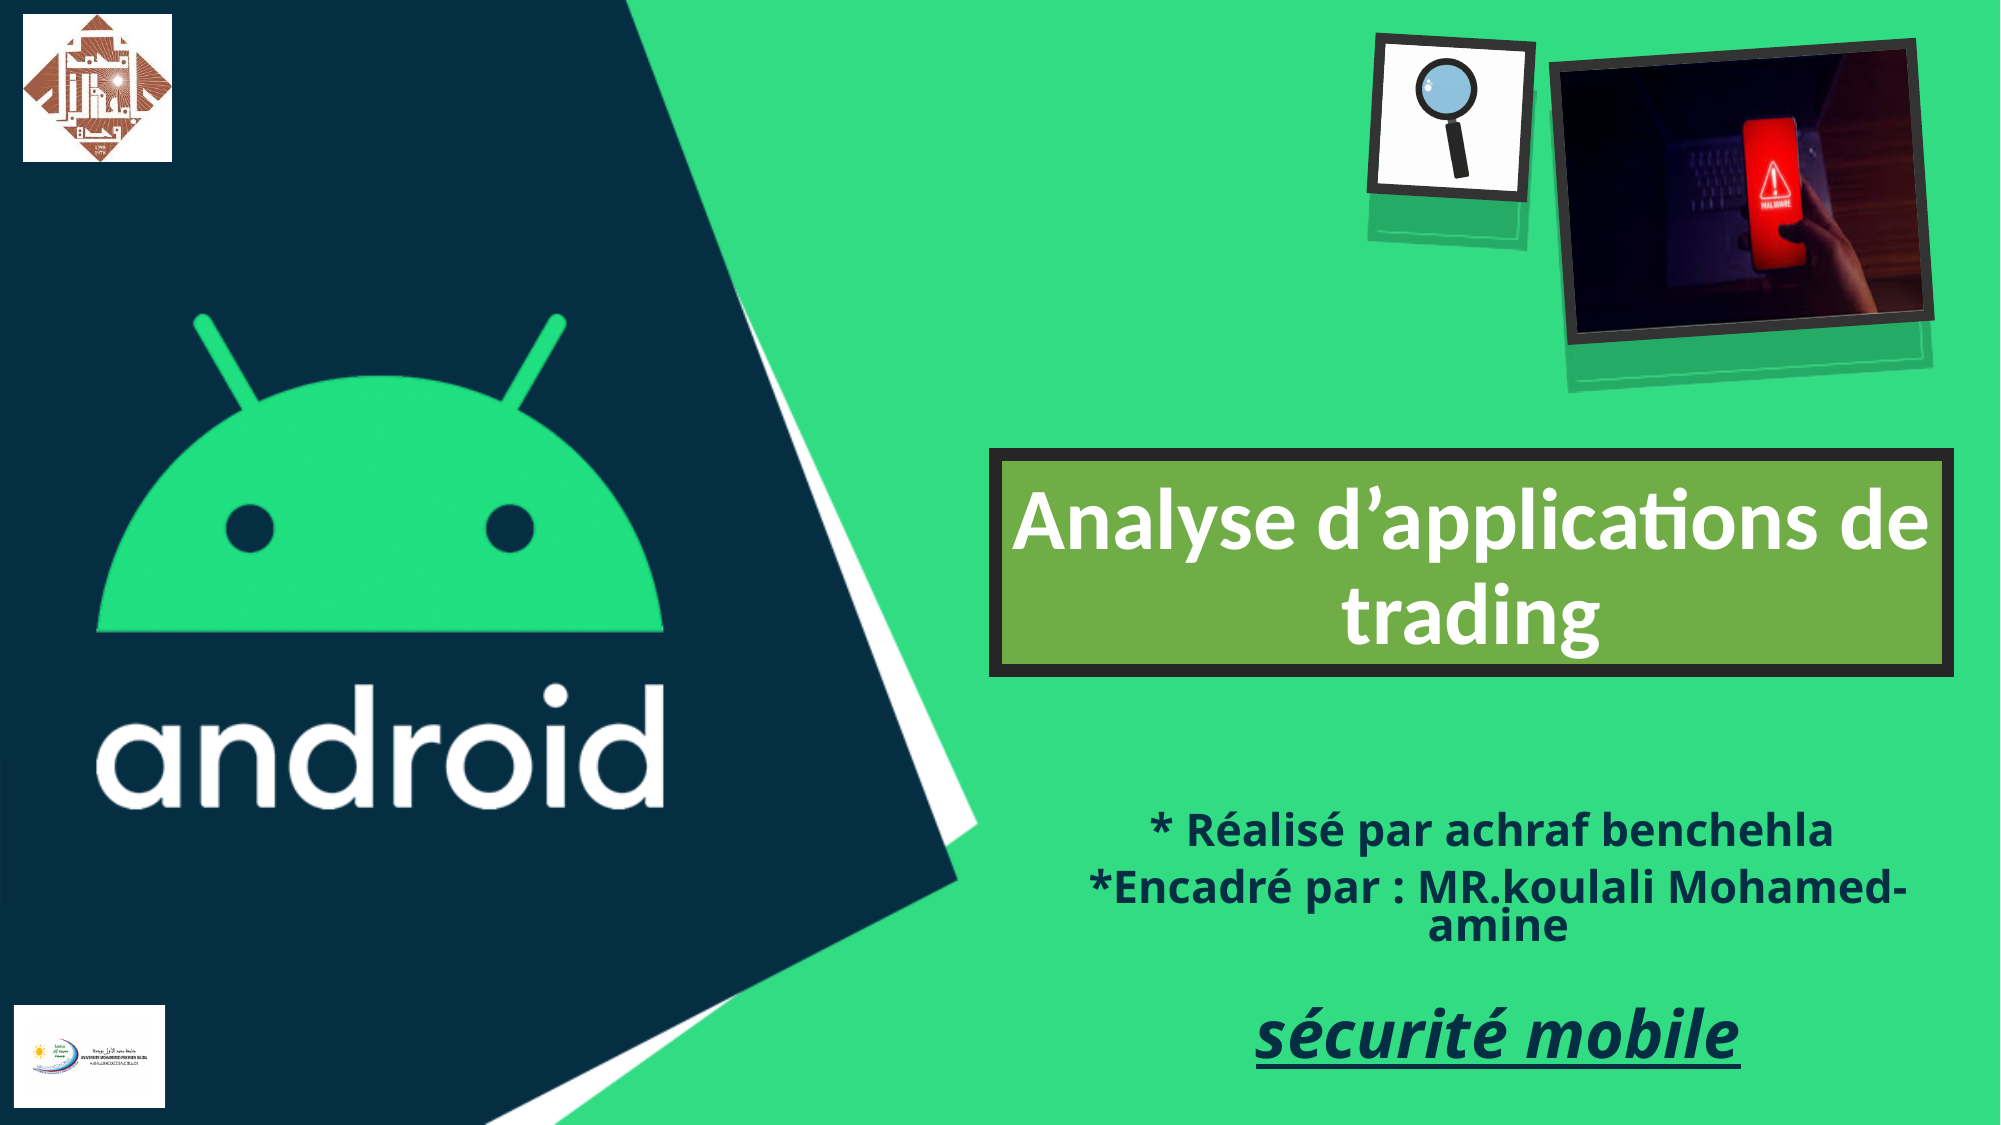

# Analyse d’applications de trading
* Réalisé par achraf benchehla
*Encadré par : MR.koulali Mohamed-amine
sécurité mobile